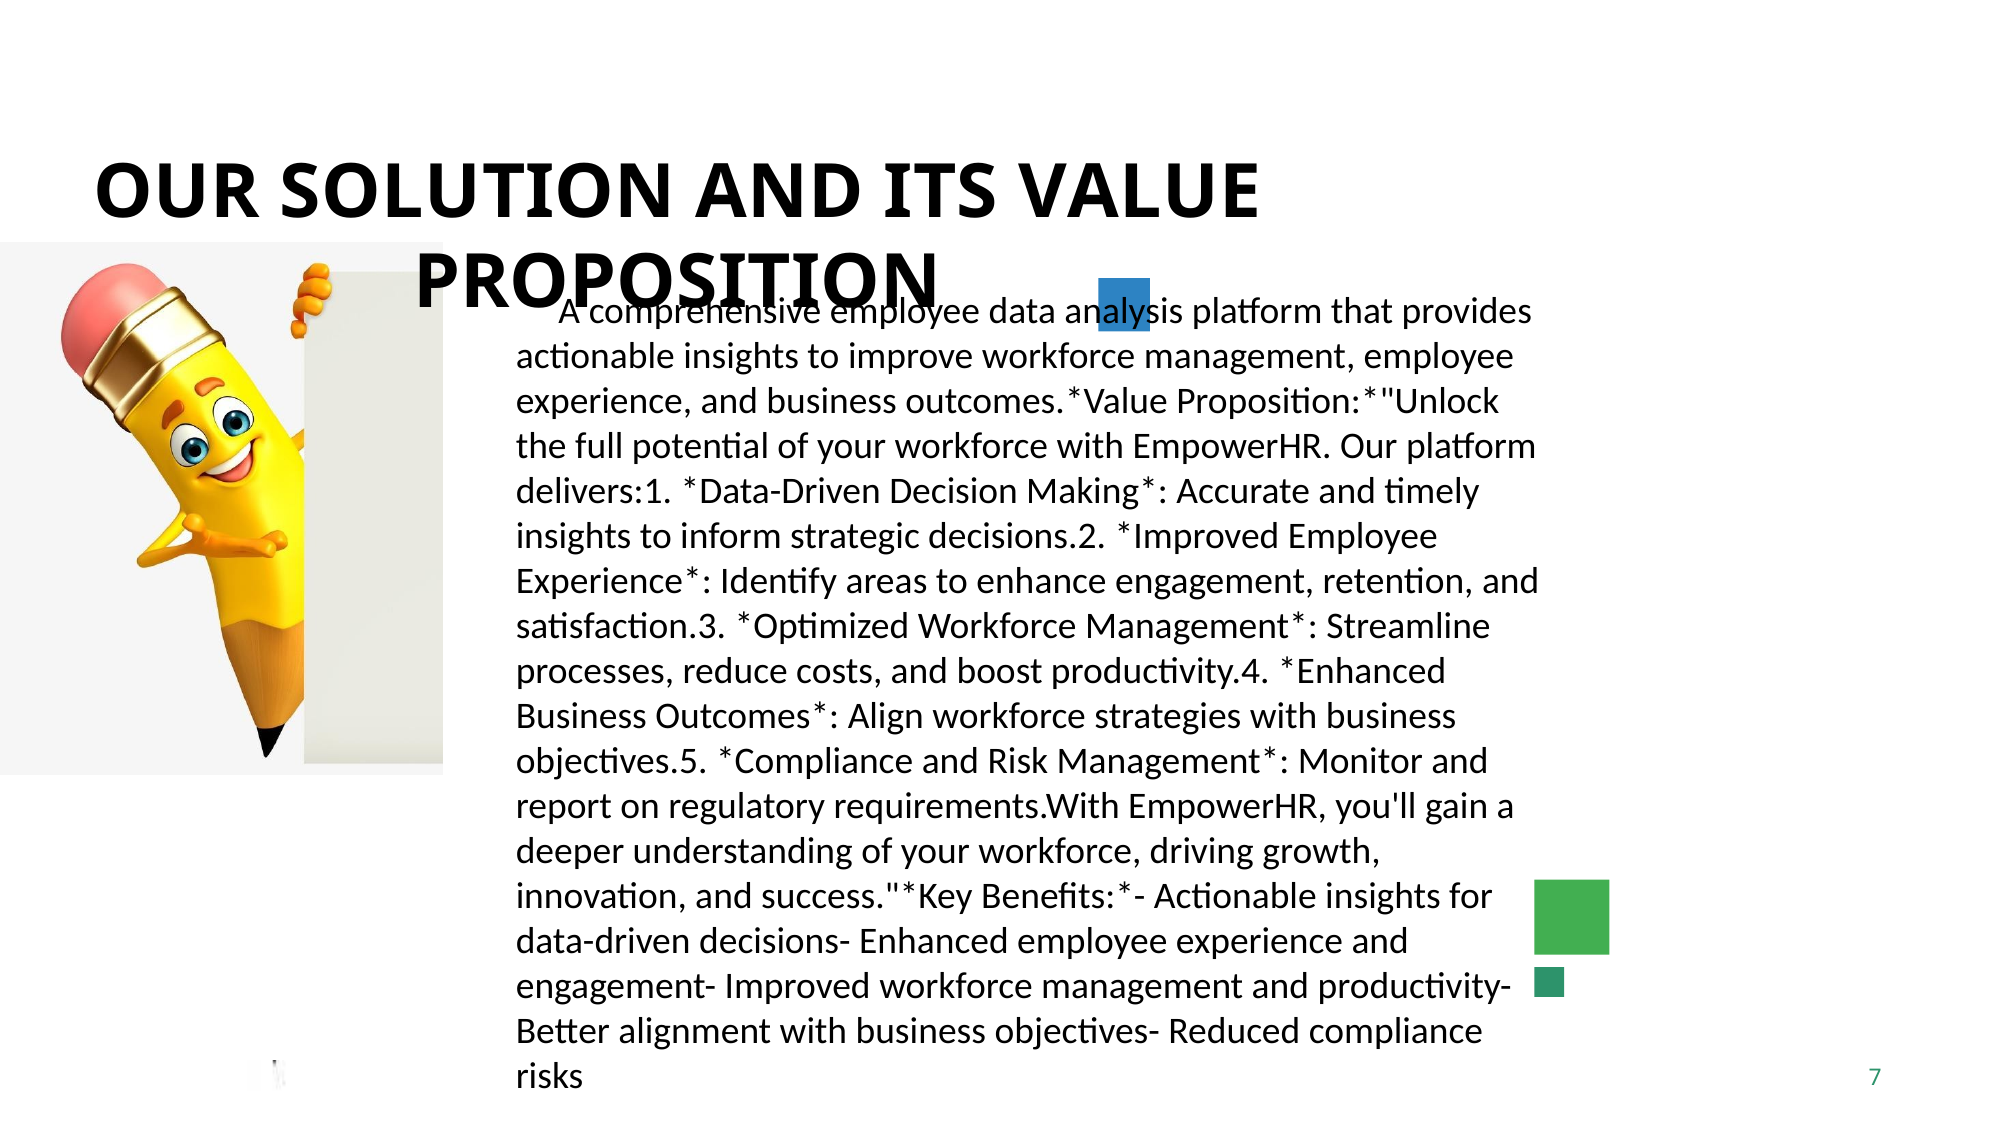

# OUR SOLUTION AND ITS VALUE PROPOSITION
 A comprehensive employee data analysis platform that provides actionable insights to improve workforce management, employee experience, and business outcomes.*Value Proposition:*"Unlock the full potential of your workforce with EmpowerHR. Our platform delivers:1. *Data-Driven Decision Making*: Accurate and timely insights to inform strategic decisions.2. *Improved Employee Experience*: Identify areas to enhance engagement, retention, and satisfaction.3. *Optimized Workforce Management*: Streamline processes, reduce costs, and boost productivity.4. *Enhanced Business Outcomes*: Align workforce strategies with business objectives.5. *Compliance and Risk Management*: Monitor and report on regulatory requirements.With EmpowerHR, you'll gain a deeper understanding of your workforce, driving growth, innovation, and success."*Key Benefits:*- Actionable insights for data-driven decisions- Enhanced employee experience and engagement- Improved workforce management and productivity- Better alignment with business objectives- Reduced compliance risks